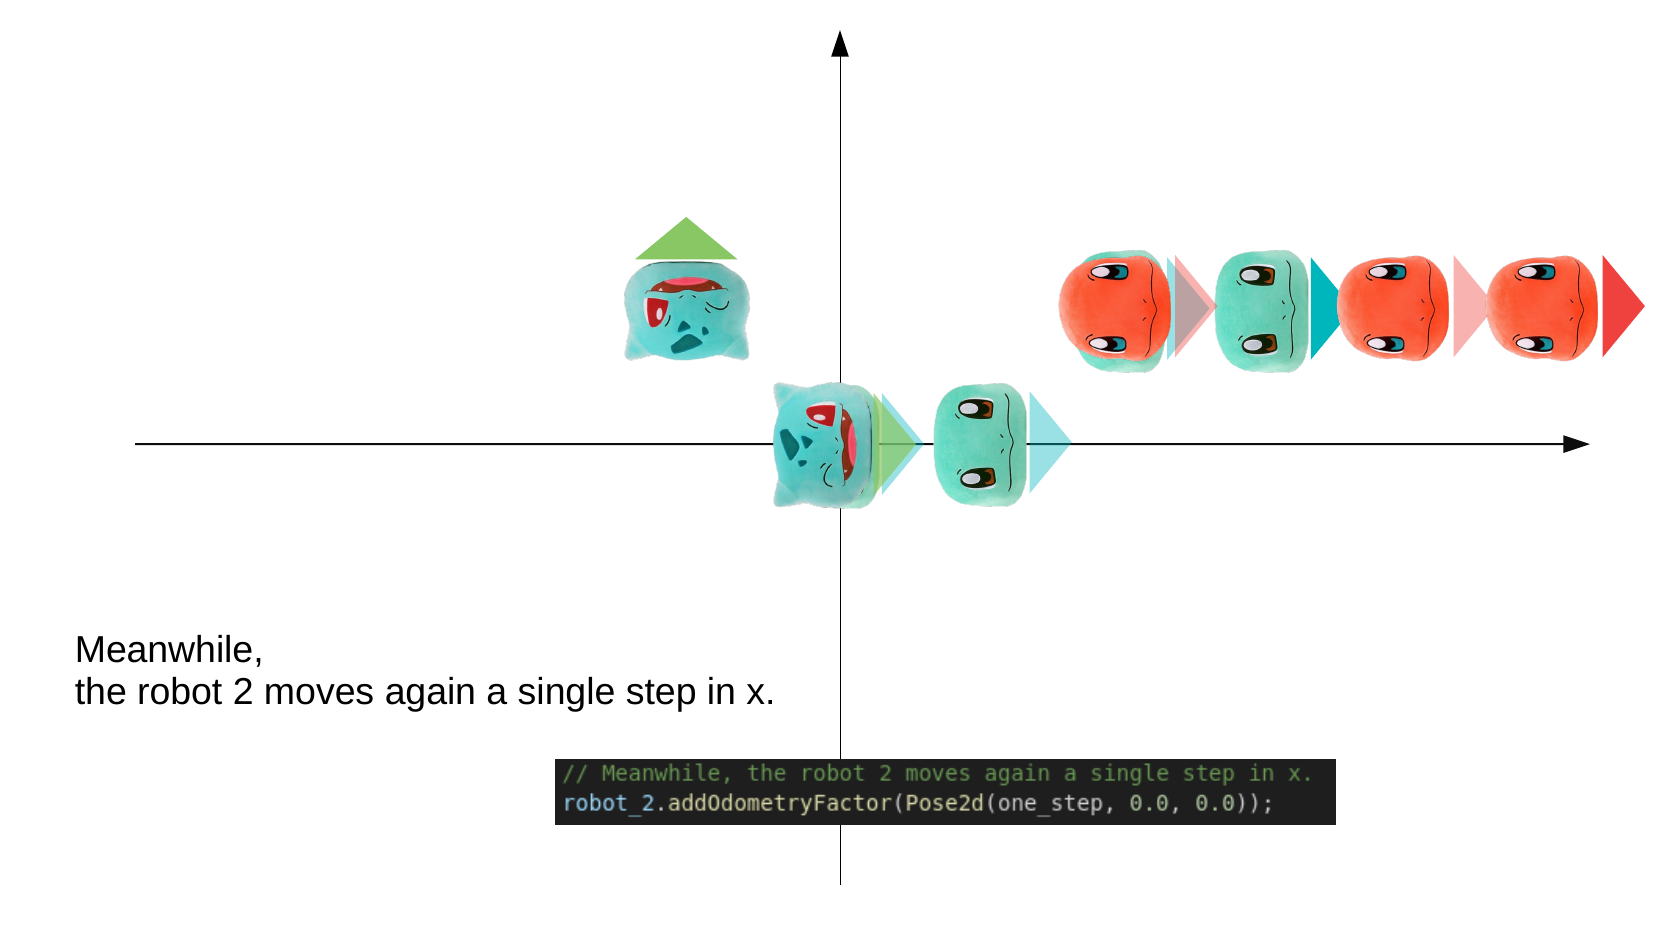

Meanwhile,
the robot 2 moves again a single step in x.